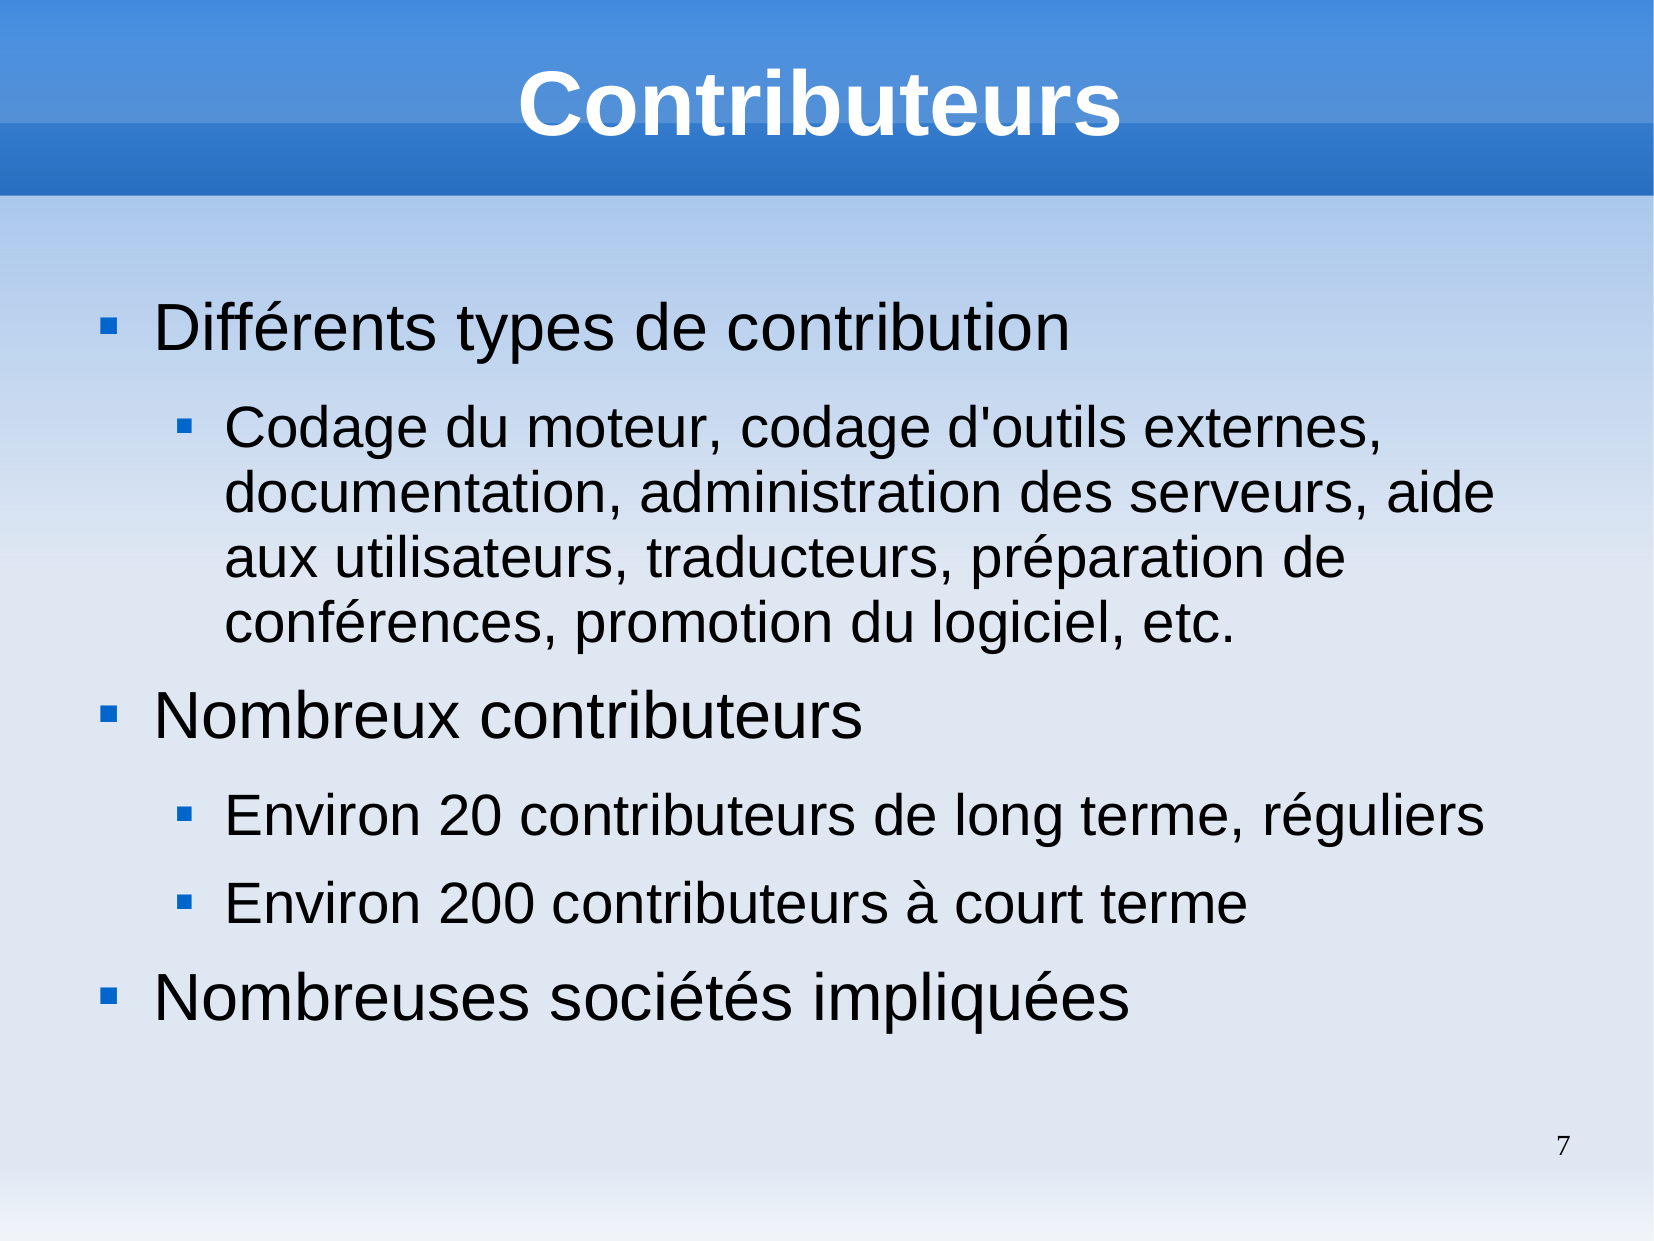

# Contributeurs
Différents types de contribution
Codage du moteur, codage d'outils externes, documentation, administration des serveurs, aide aux utilisateurs, traducteurs, préparation de conférences, promotion du logiciel, etc.
Nombreux contributeurs
Environ 20 contributeurs de long terme, réguliers
Environ 200 contributeurs à court terme
Nombreuses sociétés impliquées
7